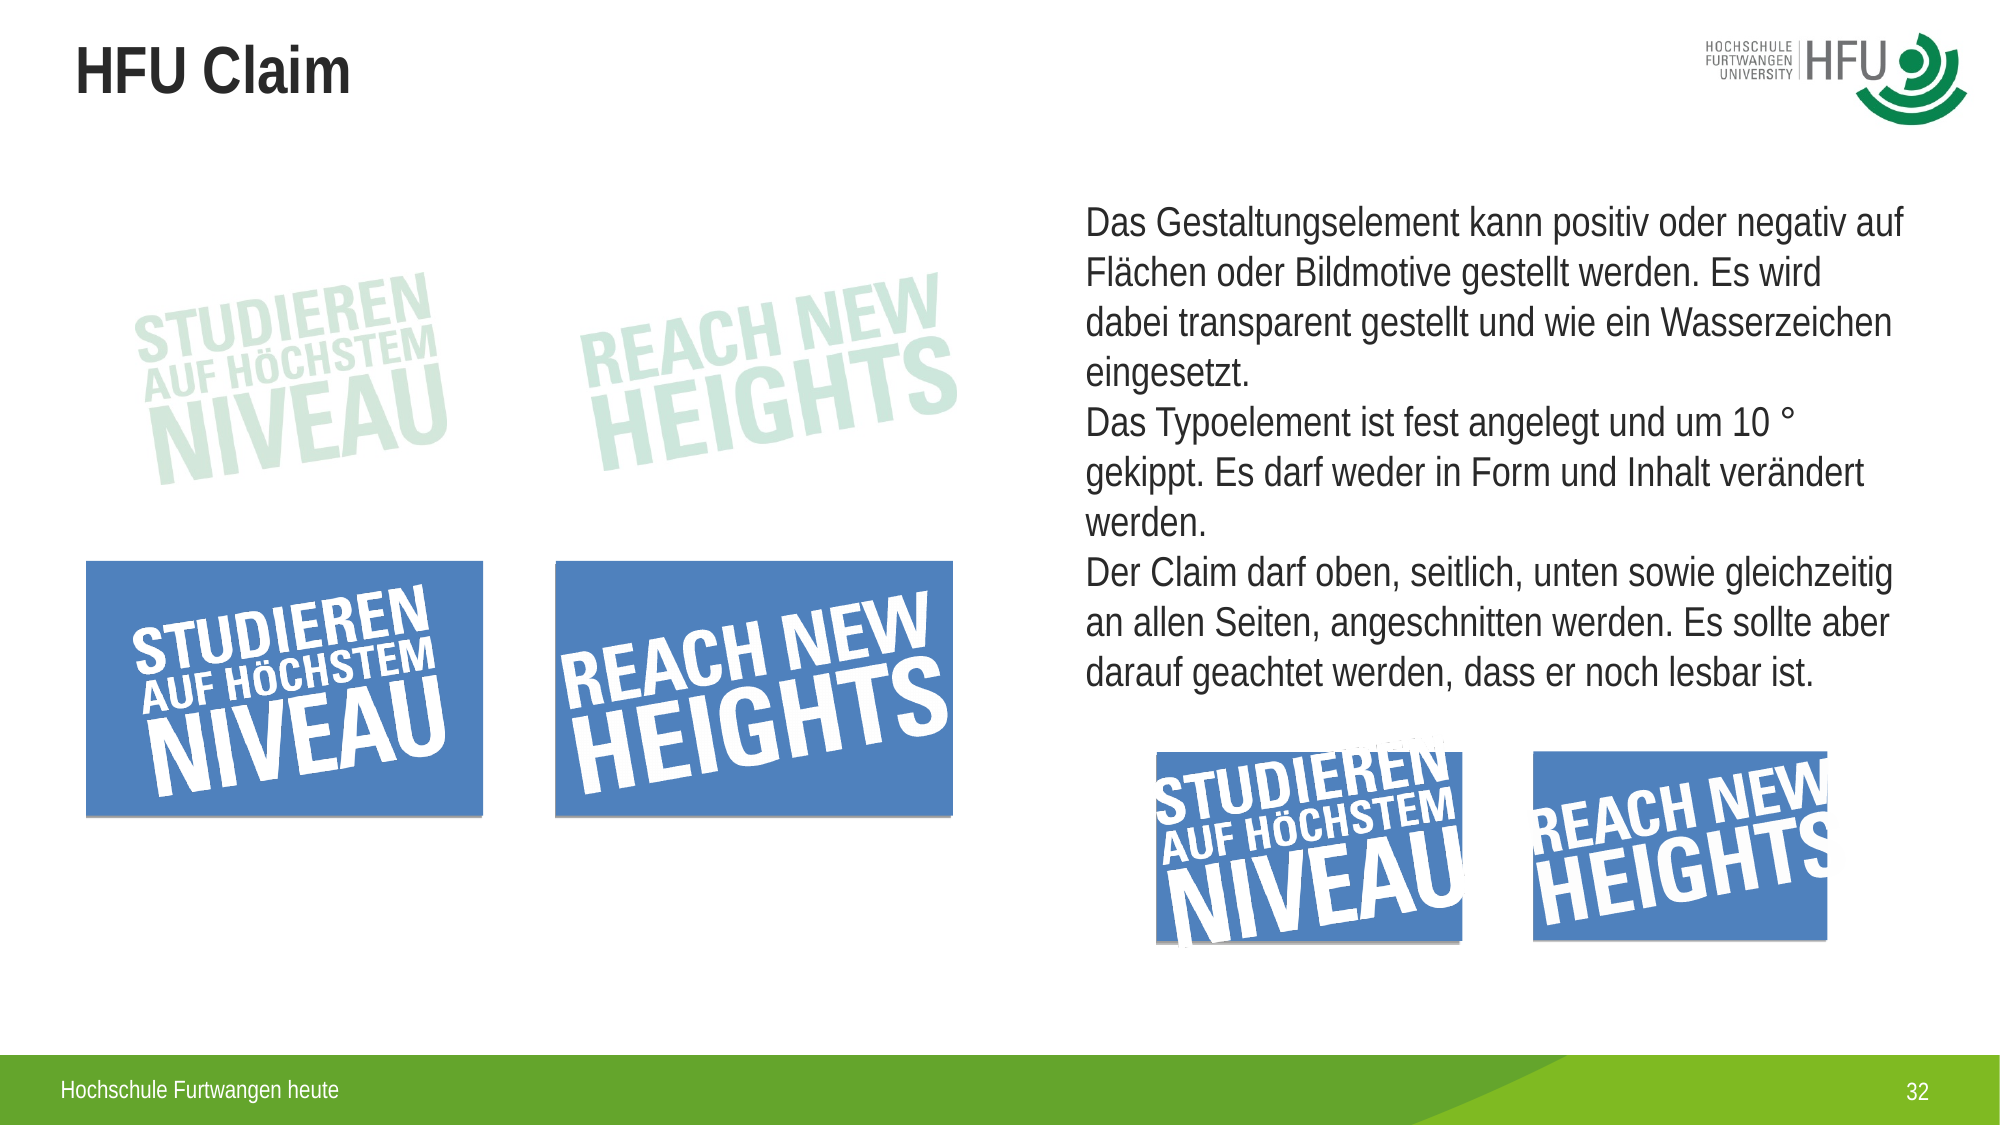

HFU Claim
Das Gestaltungselement kann positiv oder negativ auf Flächen oder Bildmotive gestellt werden. Es wird dabei transparent gestellt und wie ein Wasserzeichen eingesetzt.
Das Typoelement ist fest angelegt und um 10 ° gekippt. Es darf weder in Form und Inhalt verändert werden.
Der Claim darf oben, seitlich, unten sowie gleichzeitig an allen Seiten, angeschnitten werden. Es sollte aber darauf geachtet werden, dass er noch lesbar ist.
Hochschule Furtwangen heute